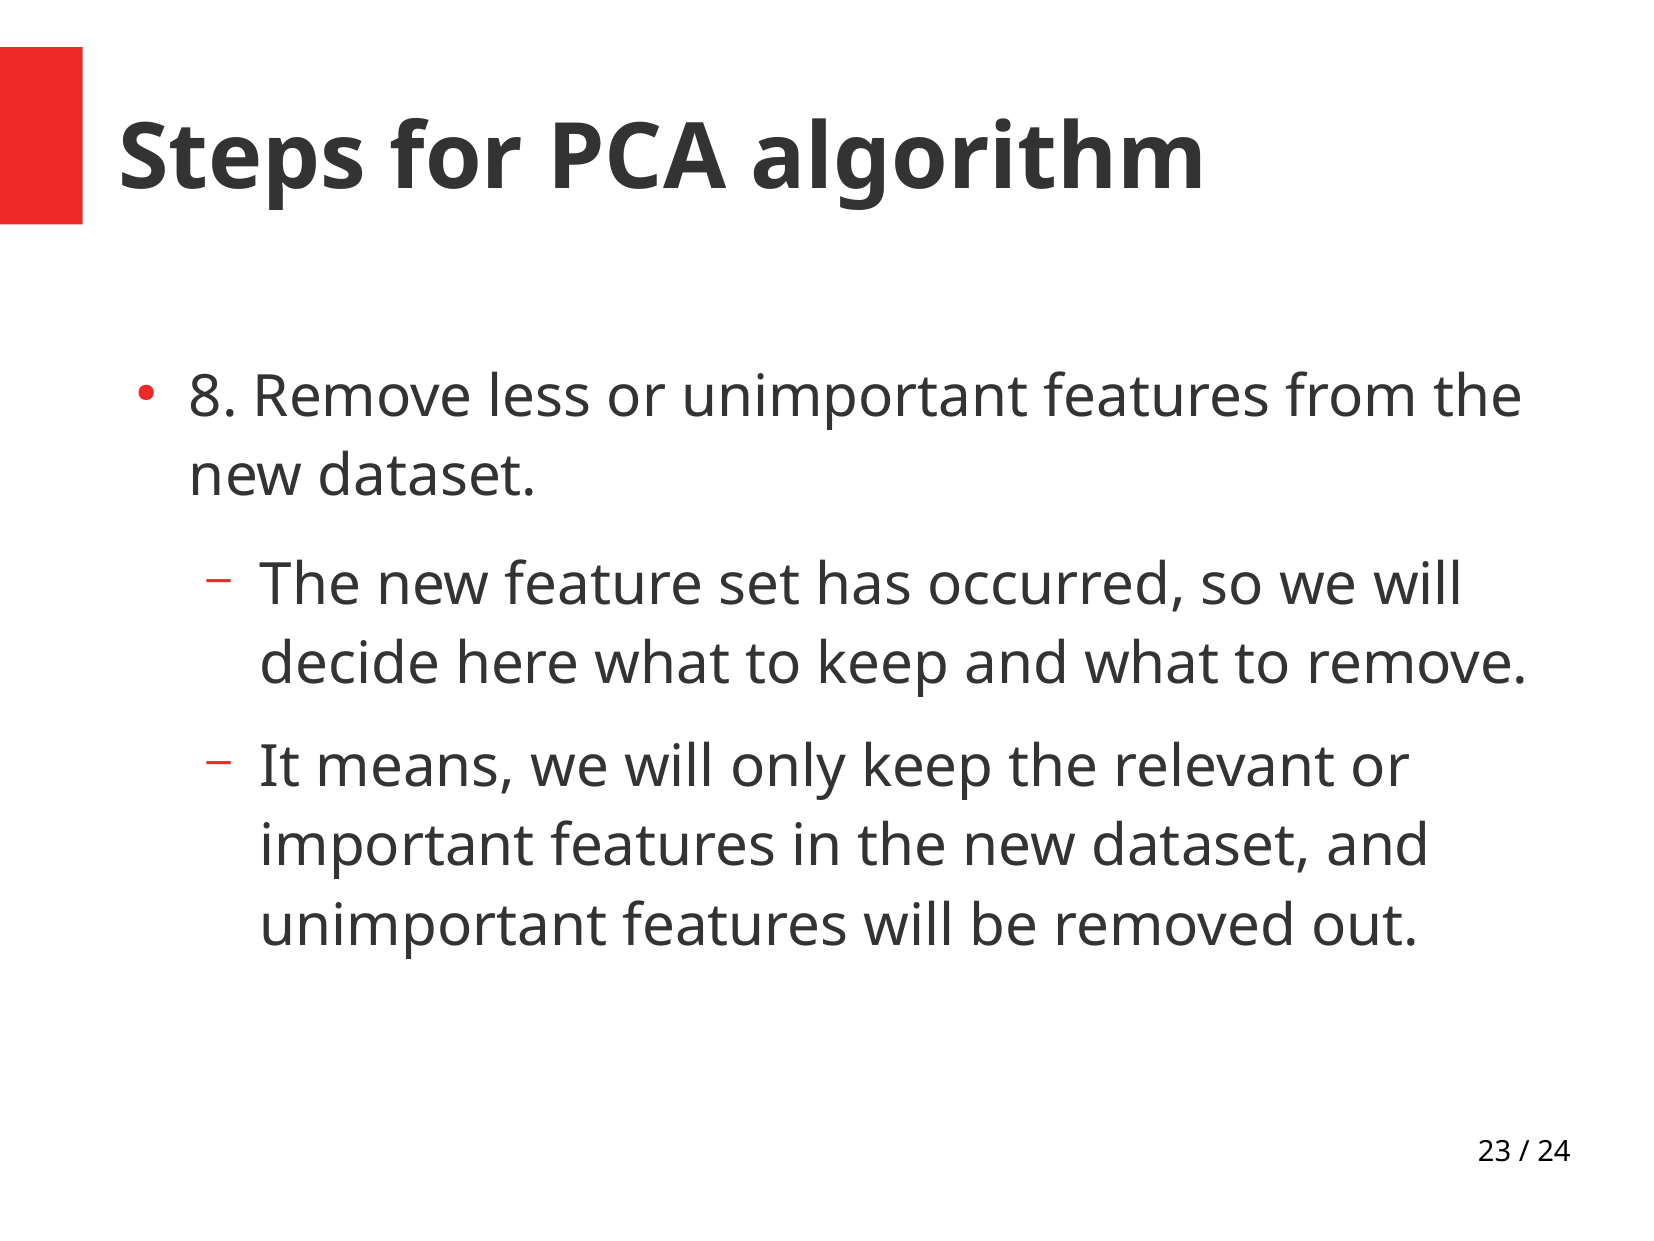

# Steps for PCA algorithm
8. Remove less or unimportant features from the new dataset.
The new feature set has occurred, so we will decide here what to keep and what to remove.
It means, we will only keep the relevant or important features in the new dataset, and unimportant features will be removed out.
23